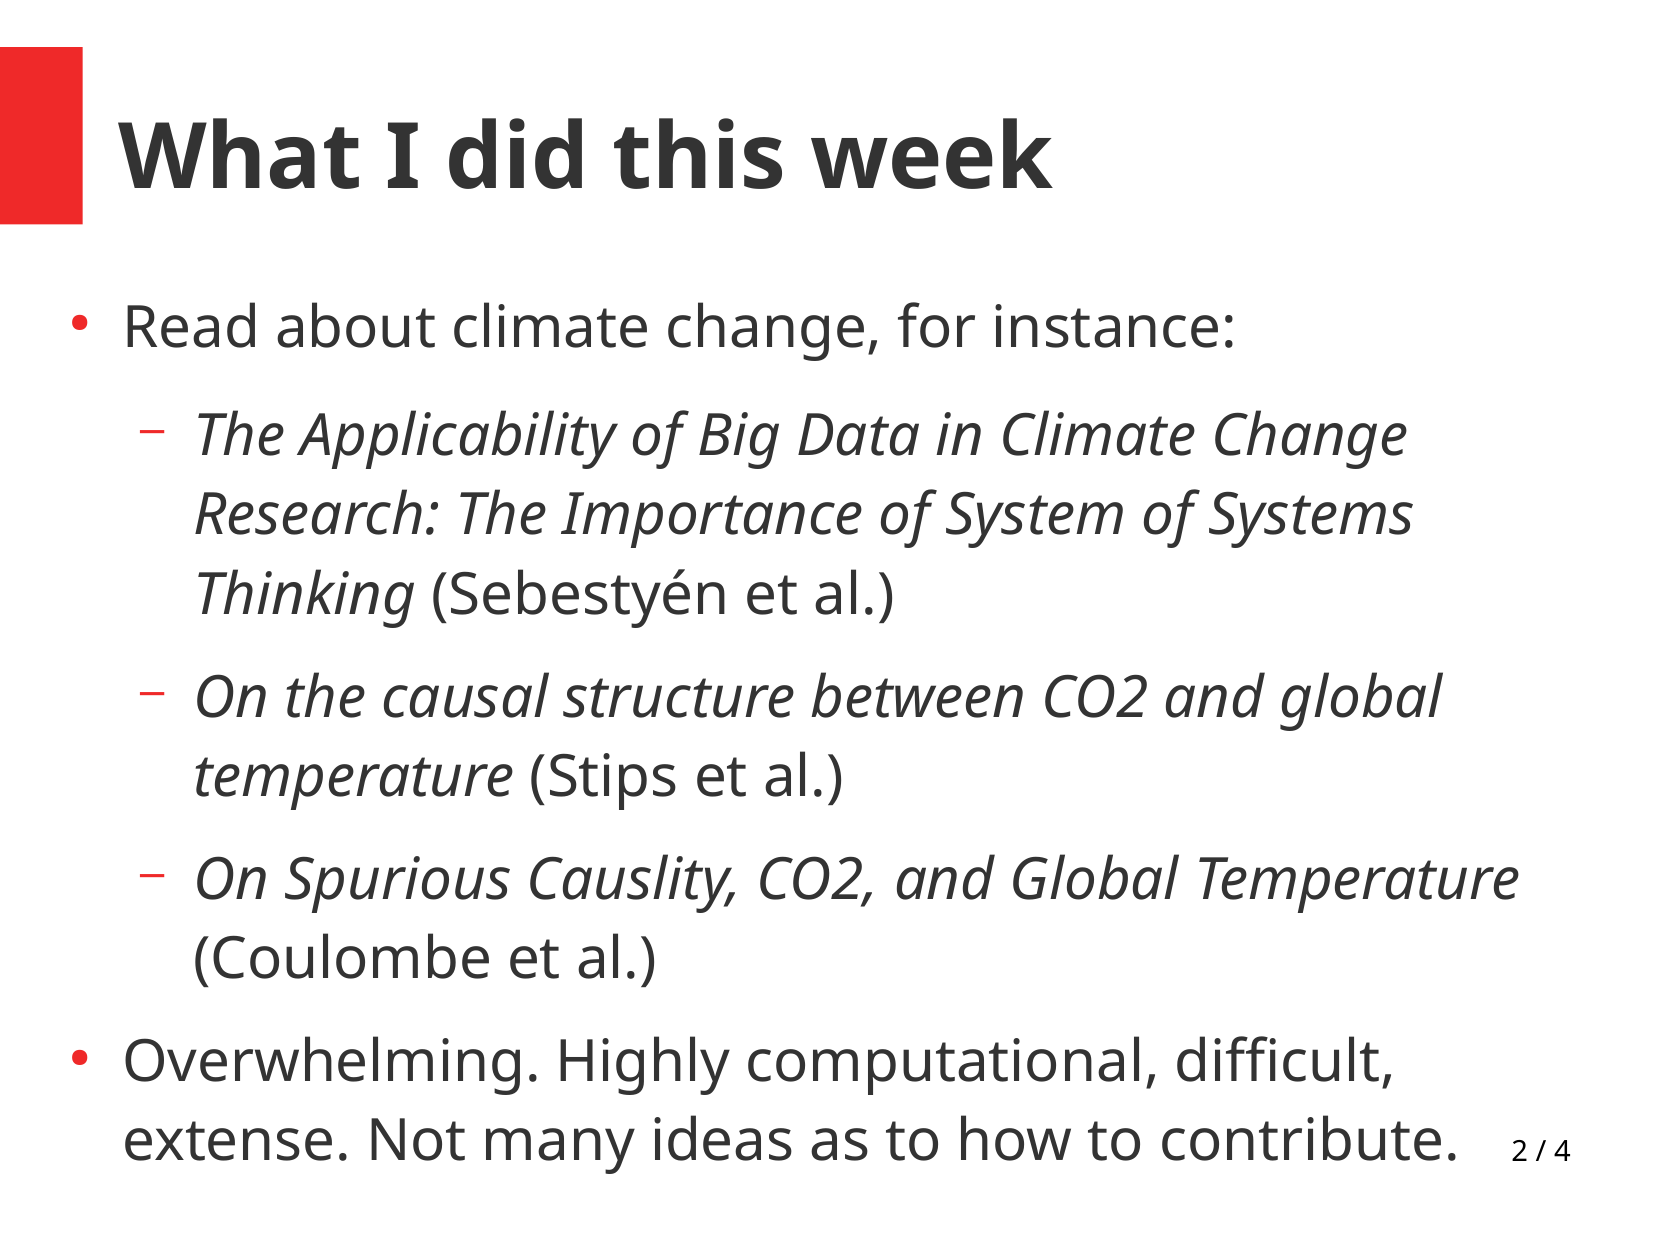

# What I did this week
Read about climate change, for instance:
The Applicability of Big Data in Climate Change Research: The Importance of System of Systems Thinking (Sebestyén et al.)
On the causal structure between CO2 and global temperature (Stips et al.)
On Spurious Causlity, CO2, and Global Temperature (Coulombe et al.)
Overwhelming. Highly computational, difficult, extense. Not many ideas as to how to contribute.
2